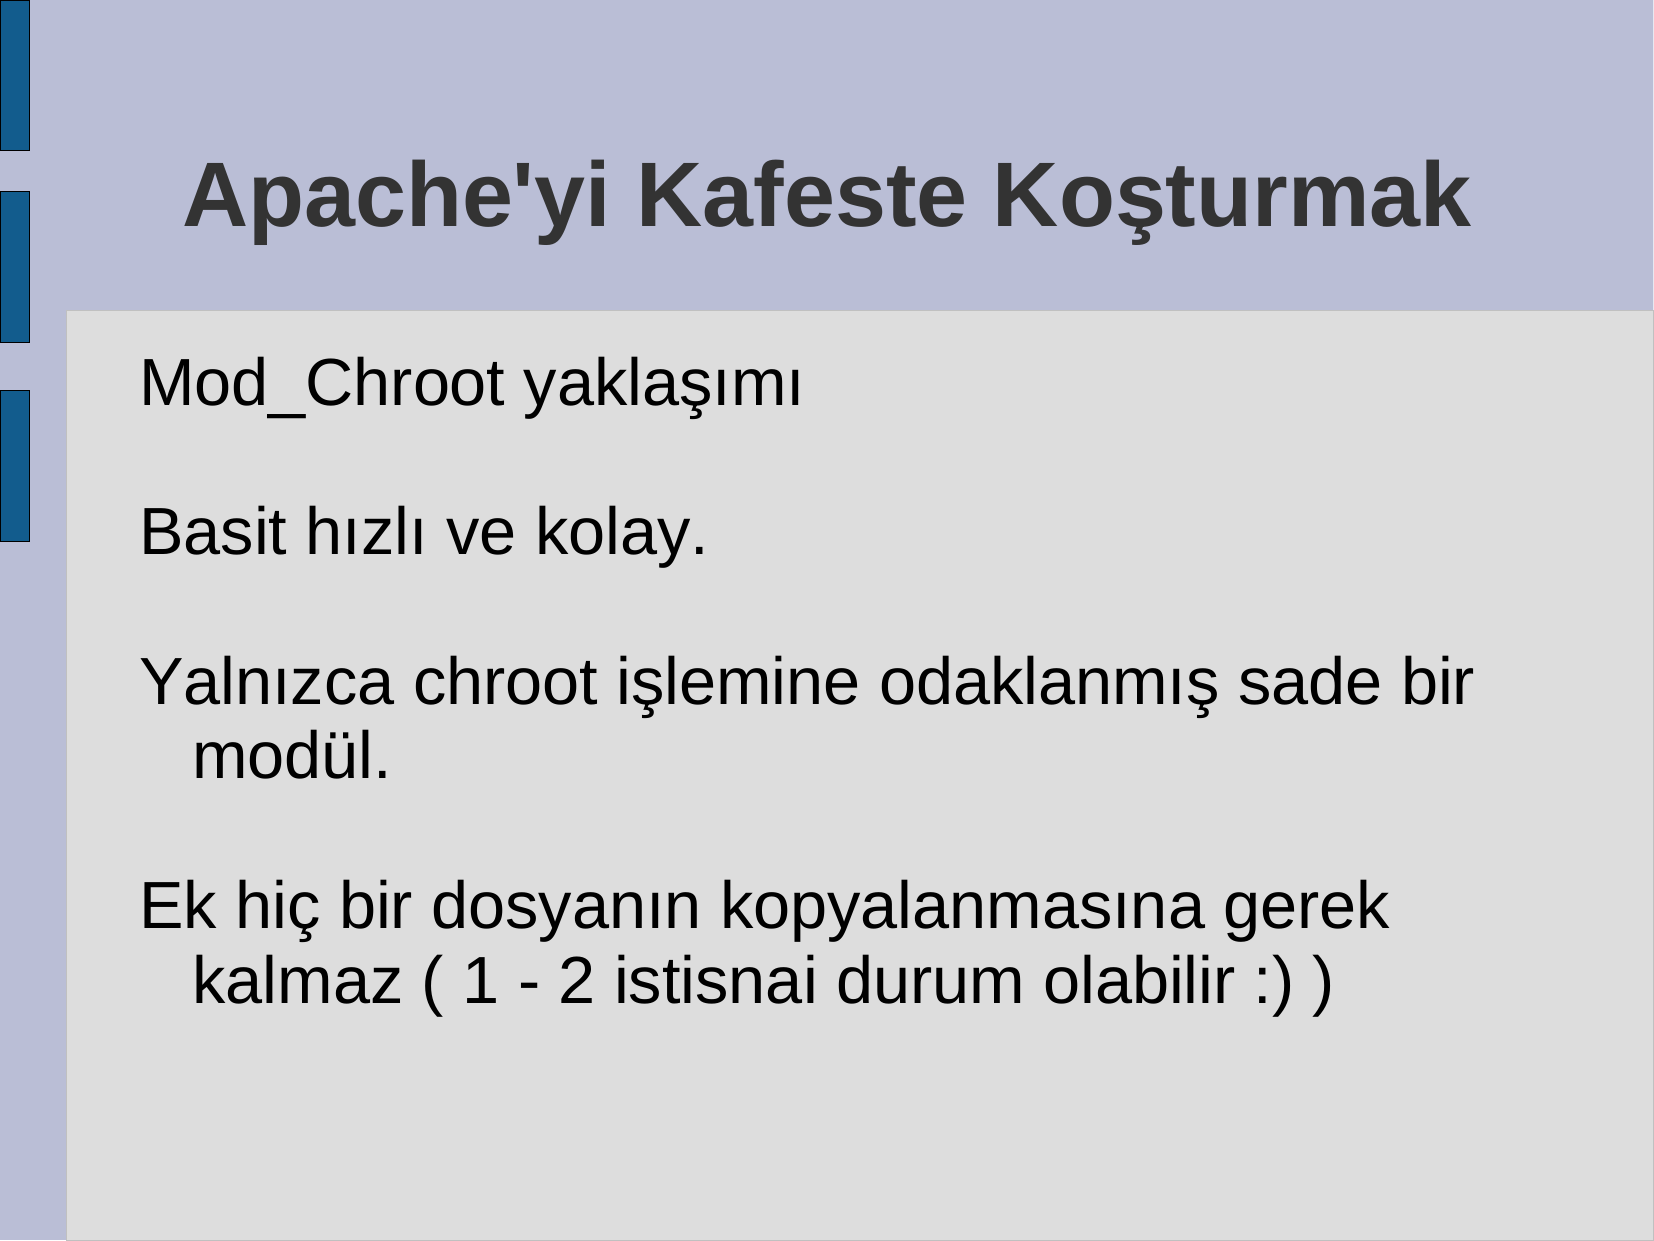

# Apache'yi Kafeste Koşturmak
Mod_Chroot yaklaşımı
Basit hızlı ve kolay.
Yalnızca chroot işlemine odaklanmış sade bir modül.
Ek hiç bir dosyanın kopyalanmasına gerek kalmaz ( 1 - 2 istisnai durum olabilir :) )